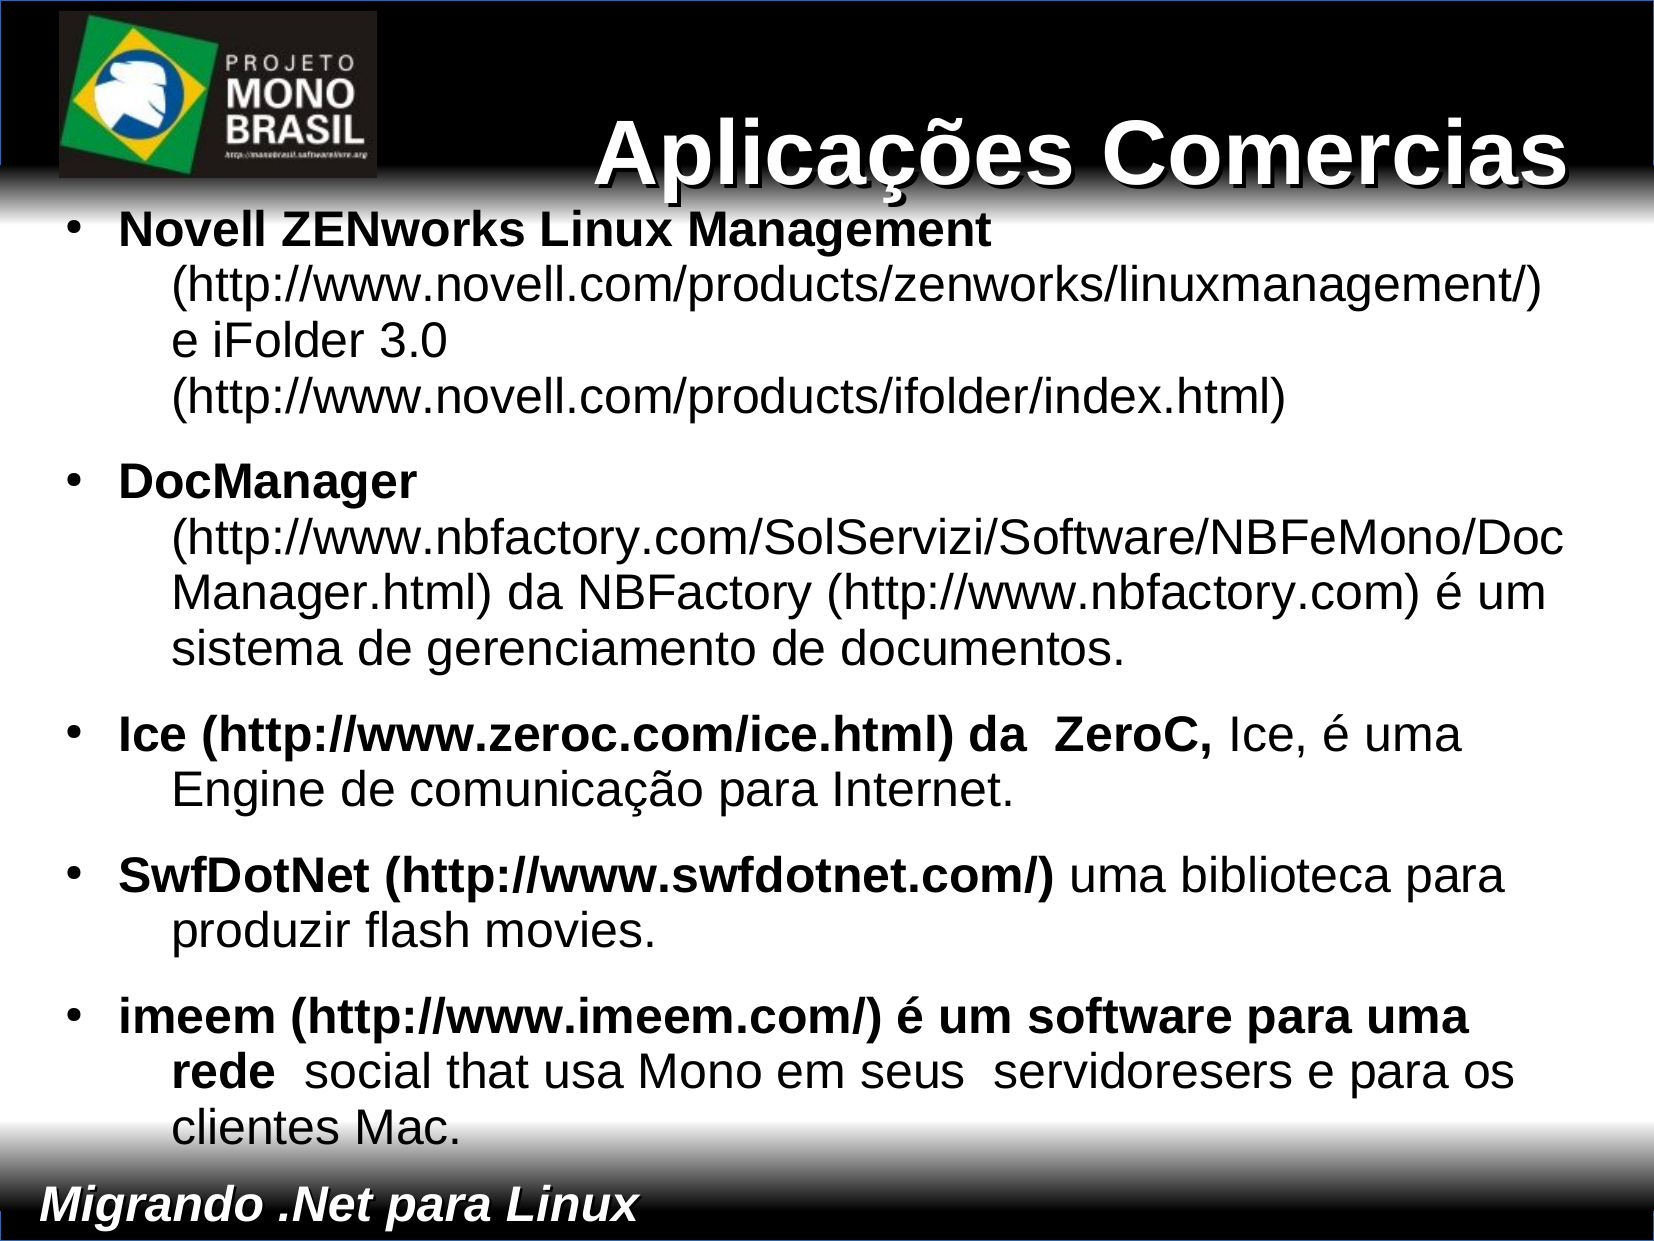

# Aplicações Comercias
Novell ZENworks Linux Management (http://www.novell.com/products/zenworks/linuxmanagement/) e iFolder 3.0 (http://www.novell.com/products/ifolder/index.html)
DocManager (http://www.nbfactory.com/SolServizi/Software/NBFeMono/DocManager.html) da NBFactory (http://www.nbfactory.com) é um sistema de gerenciamento de documentos.
Ice (http://www.zeroc.com/ice.html) da ZeroC, Ice, é uma Engine de comunicação para Internet.
SwfDotNet (http://www.swfdotnet.com/) uma biblioteca para produzir flash movies.
imeem (http://www.imeem.com/) é um software para uma rede social that usa Mono em seus servidoresers e para os clientes Mac.
Migrando .Net para Linux